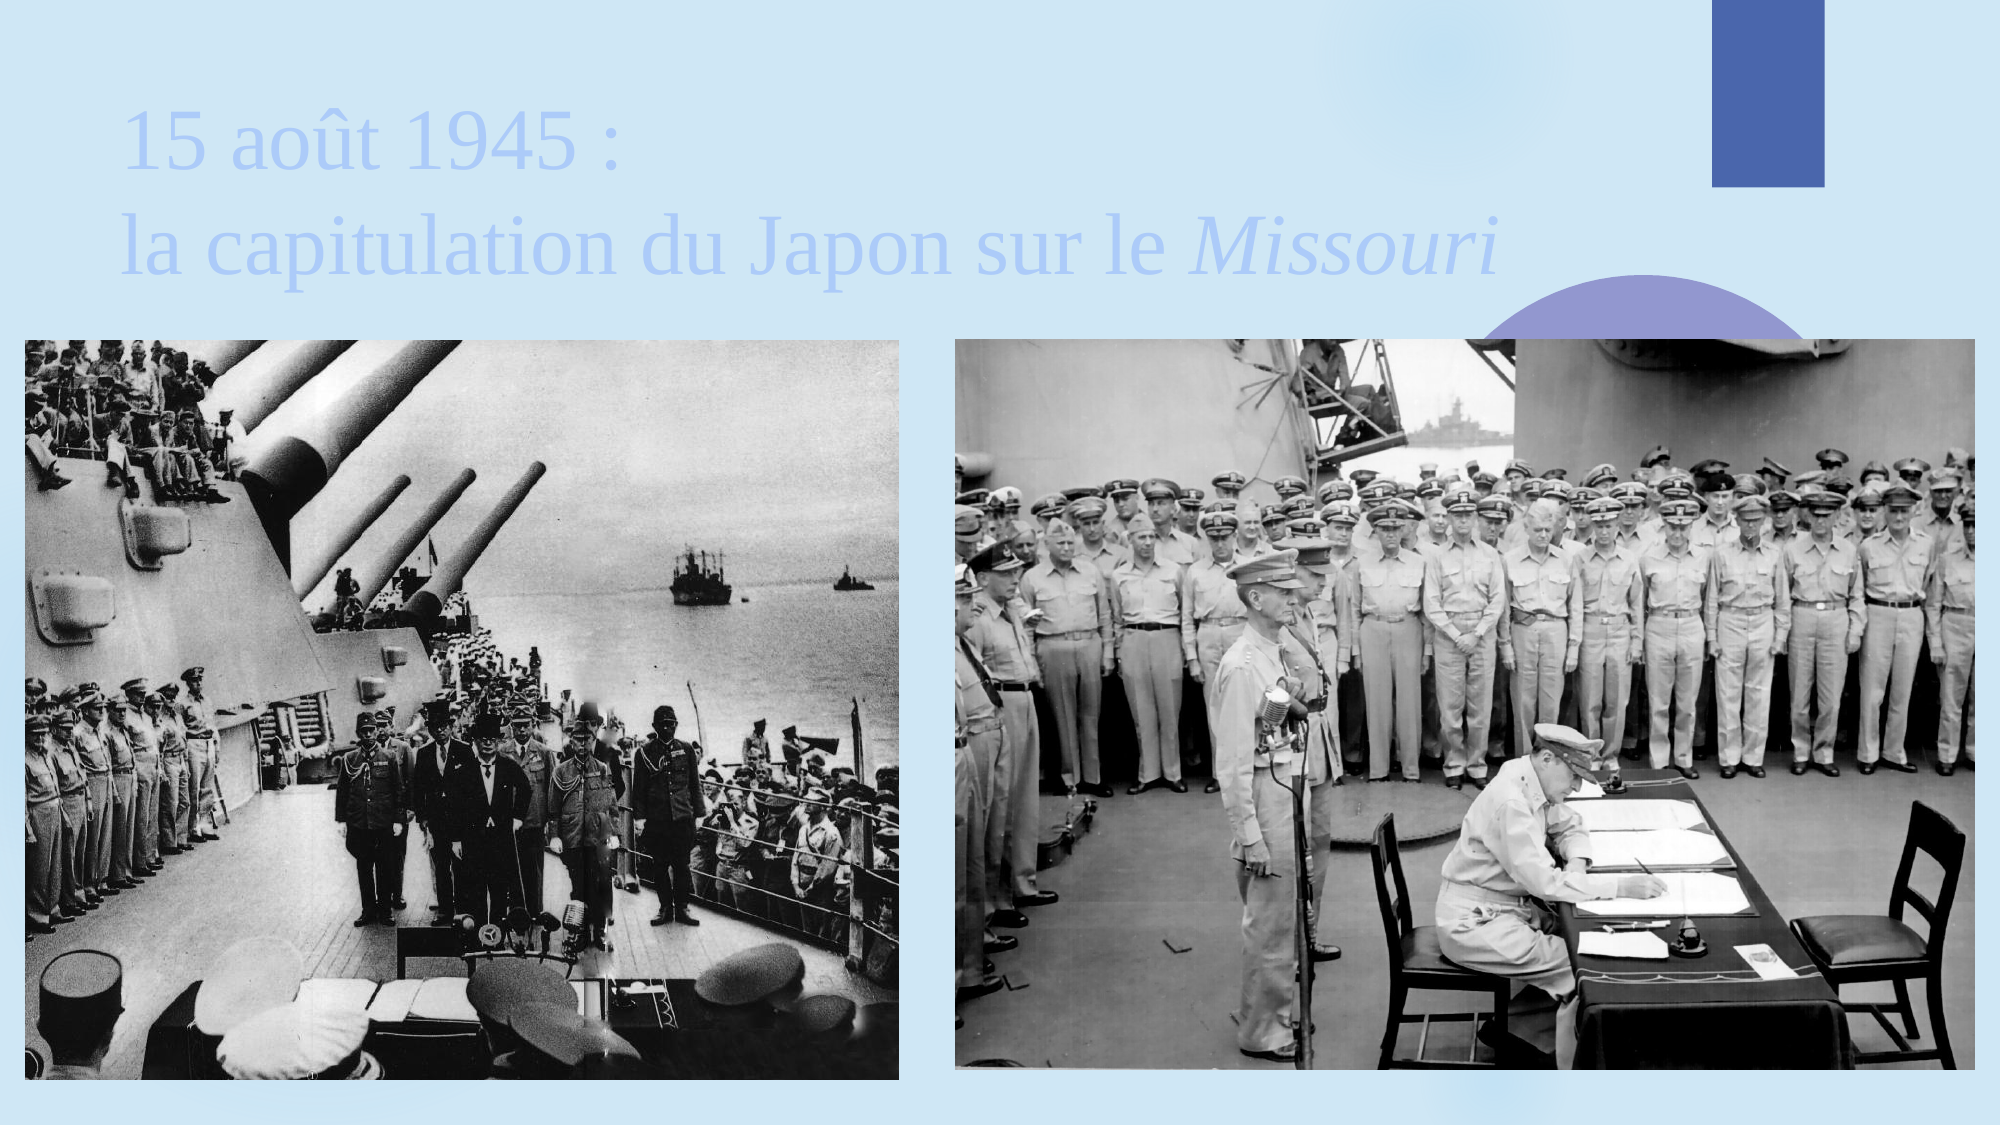

# 15 août 1945 : la capitulation du Japon sur le Missouri